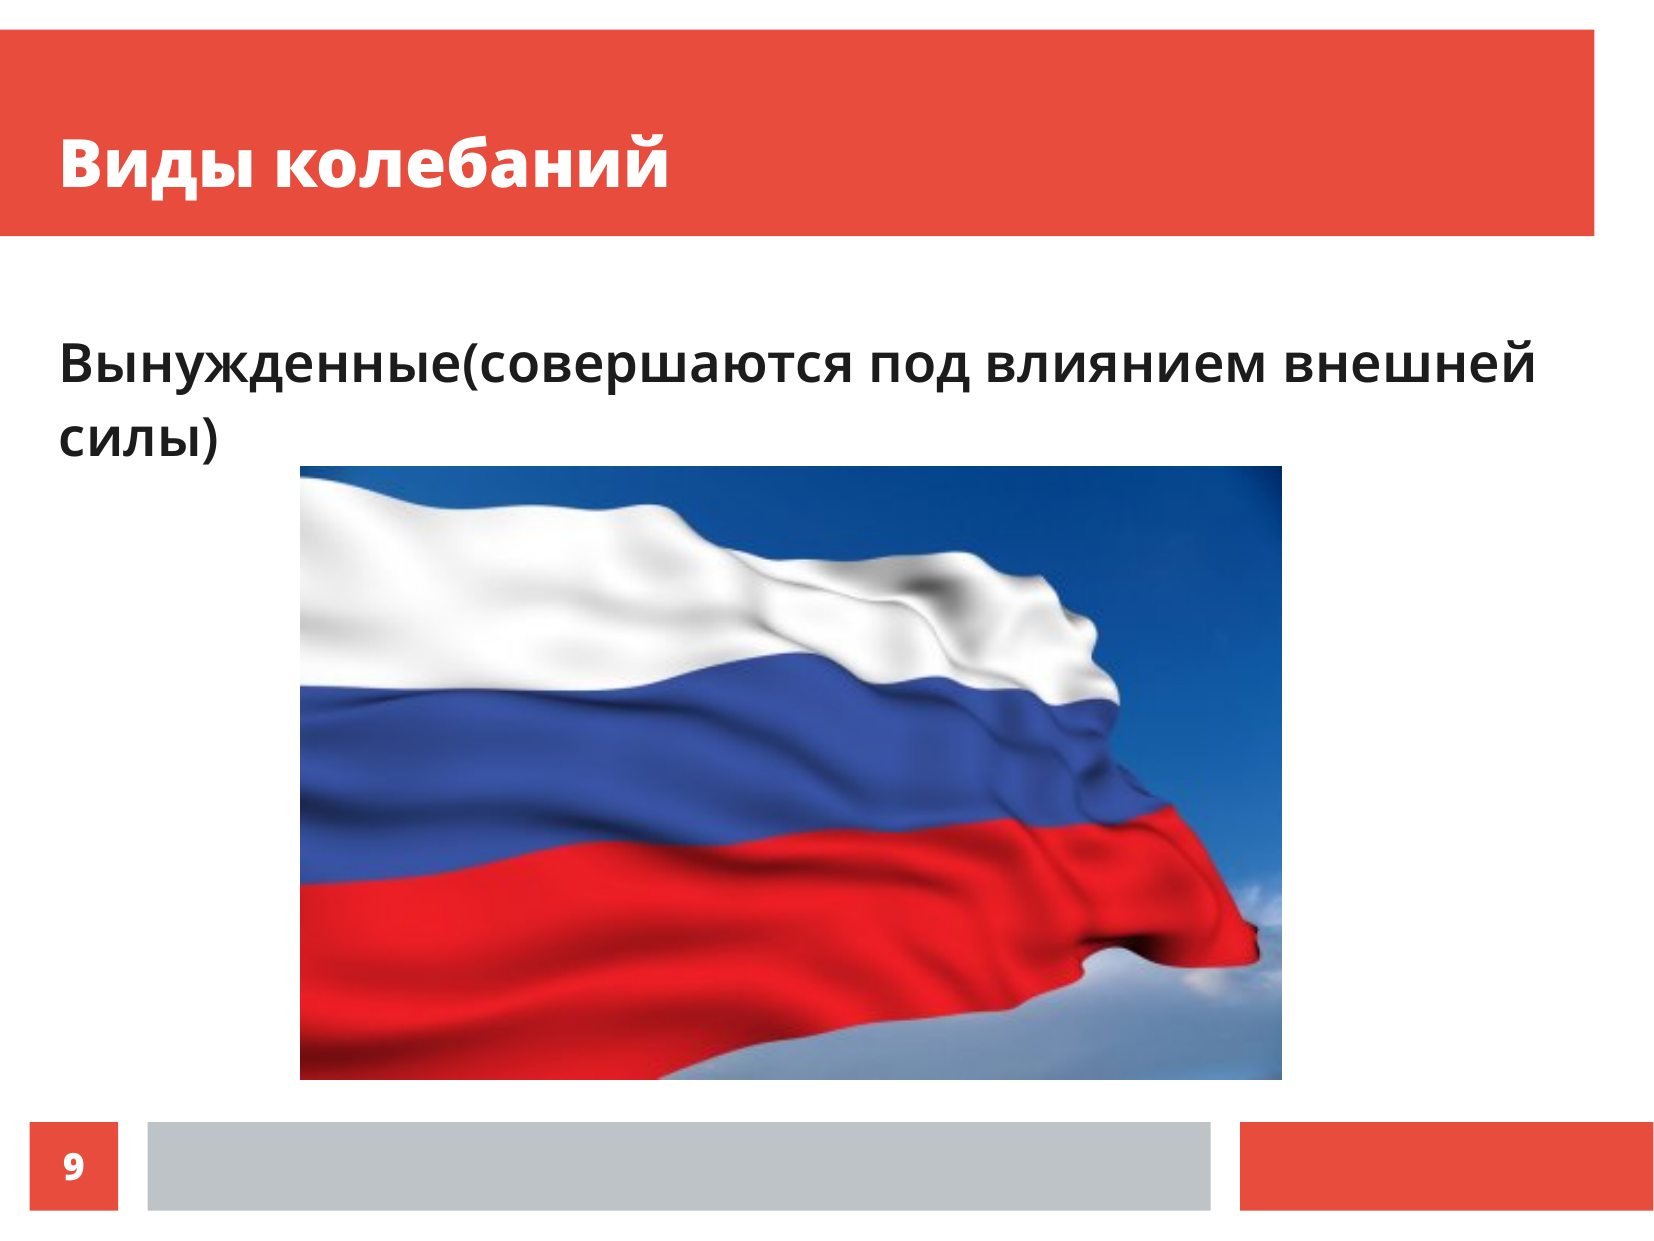

# Виды колебаний
Вынужденные(совершаются под влиянием внешней силы)
9